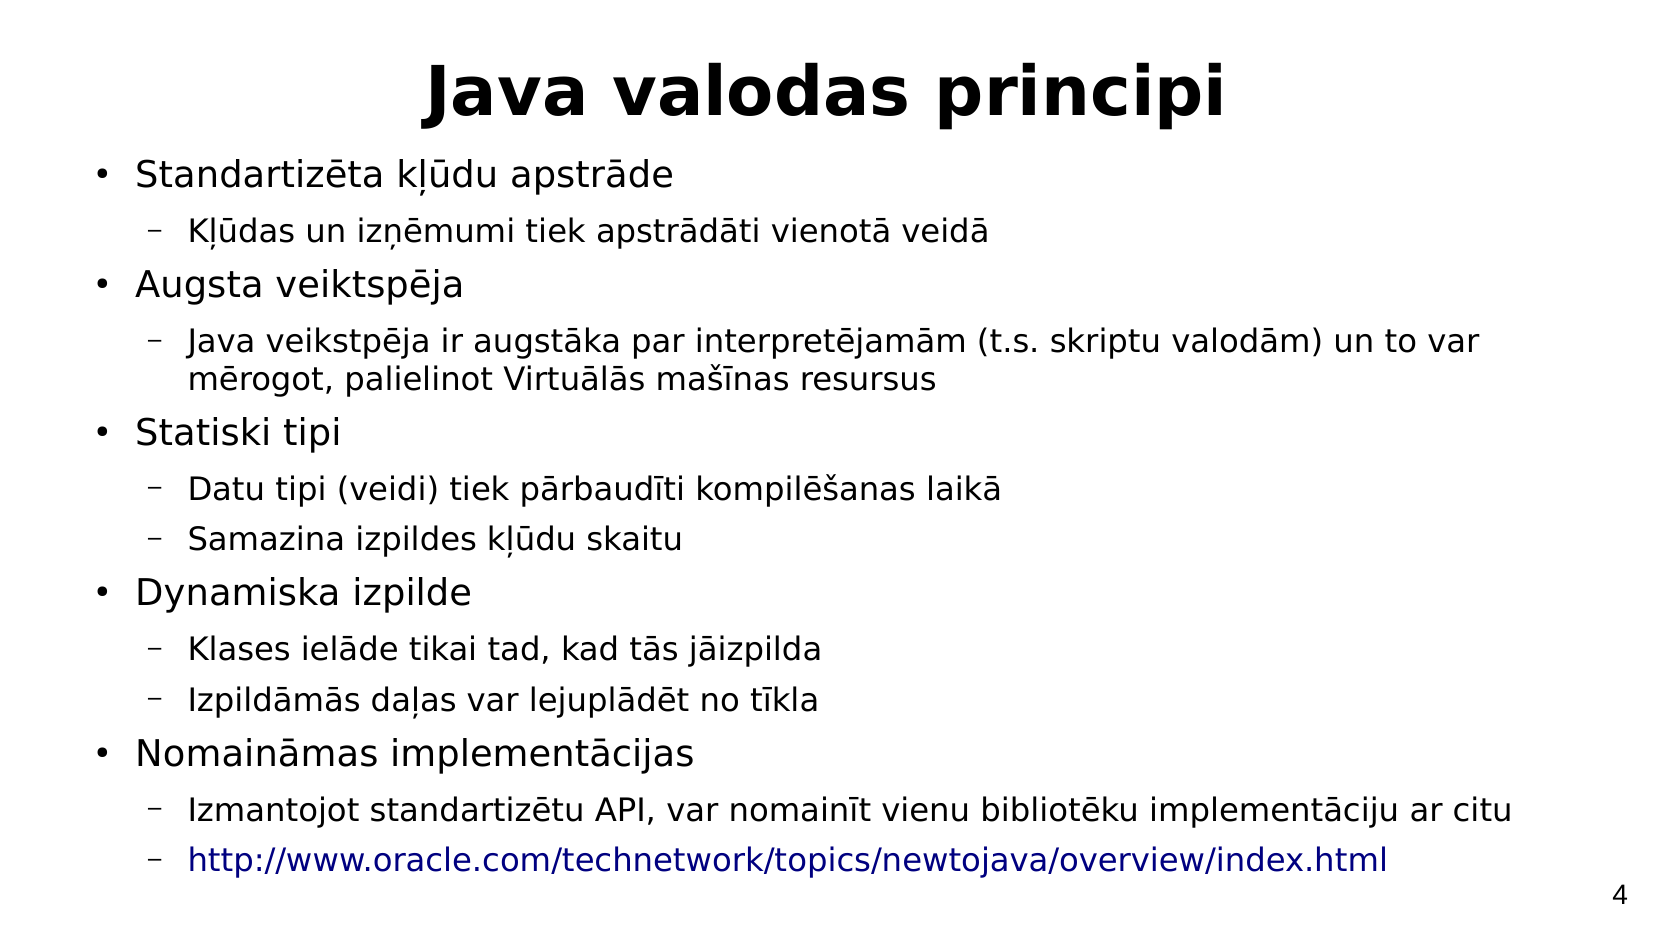

# Java valodas principi
Standartizēta kļūdu apstrāde
Kļūdas un izņēmumi tiek apstrādāti vienotā veidā
Augsta veiktspēja
Java veikstpēja ir augstāka par interpretējamām (t.s. skriptu valodām) un to var mērogot, palielinot Virtuālās mašīnas resursus
Statiski tipi
Datu tipi (veidi) tiek pārbaudīti kompilēšanas laikā
Samazina izpildes kļūdu skaitu
Dynamiska izpilde
Klases ielāde tikai tad, kad tās jāizpilda
Izpildāmās daļas var lejuplādēt no tīkla
Nomaināmas implementācijas
Izmantojot standartizētu API, var nomainīt vienu bibliotēku implementāciju ar citu
http://www.oracle.com/technetwork/topics/newtojava/overview/index.html